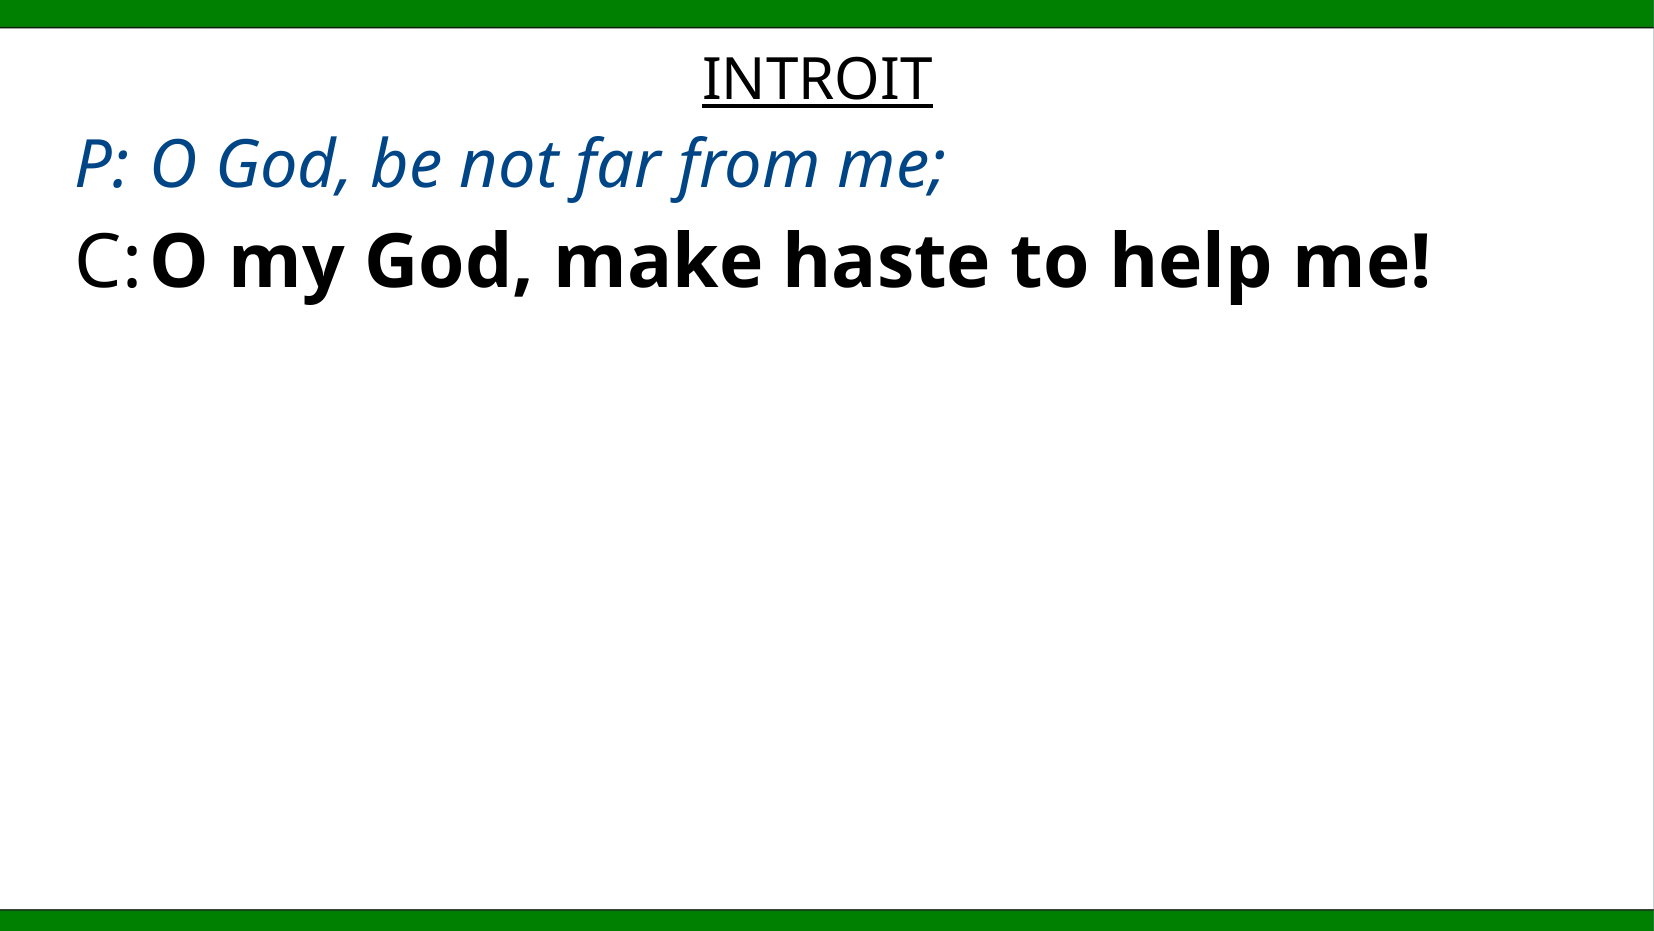

INTROIT
P:	O God, be not far from me;
C:	O my God, make haste to help me!